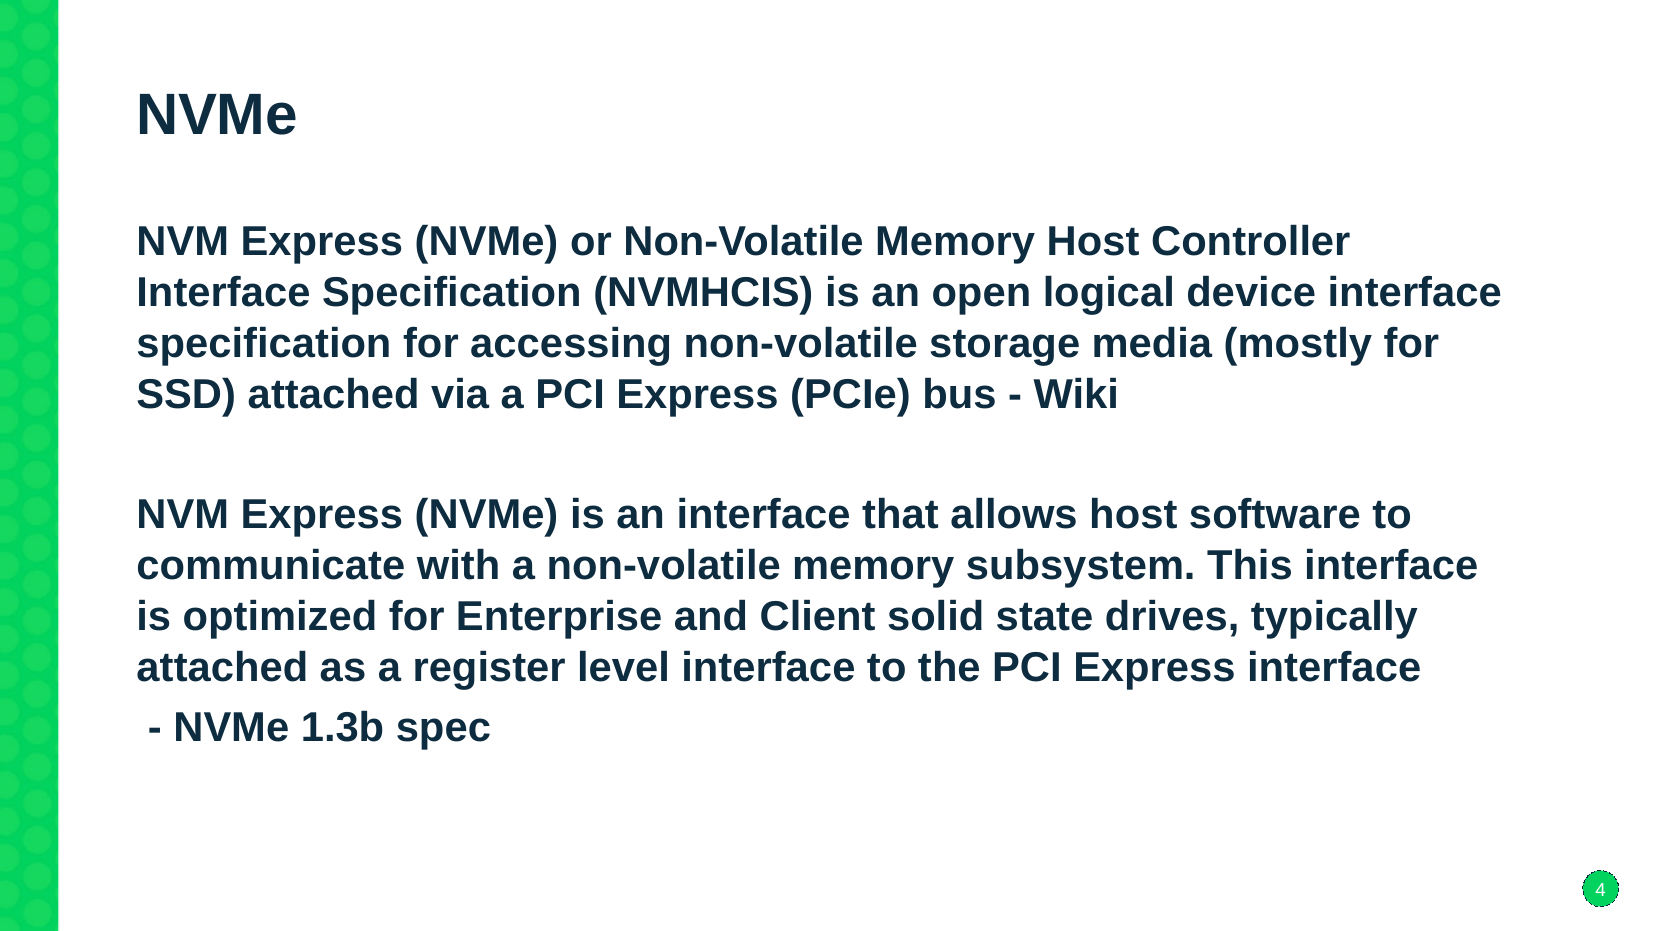

# NVMe
NVM Express (NVMe) or Non-Volatile Memory Host Controller Interface Specification (NVMHCIS) is an open logical device interface specification for accessing non-volatile storage media (mostly for SSD) attached via a PCI Express (PCIe) bus - Wiki
NVM Express (NVMe) is an interface that allows host software to communicate with a non-volatile memory subsystem. This interface is optimized for Enterprise and Client solid state drives, typically attached as a register level interface to the PCI Express interface
 - NVMe 1.3b spec
4